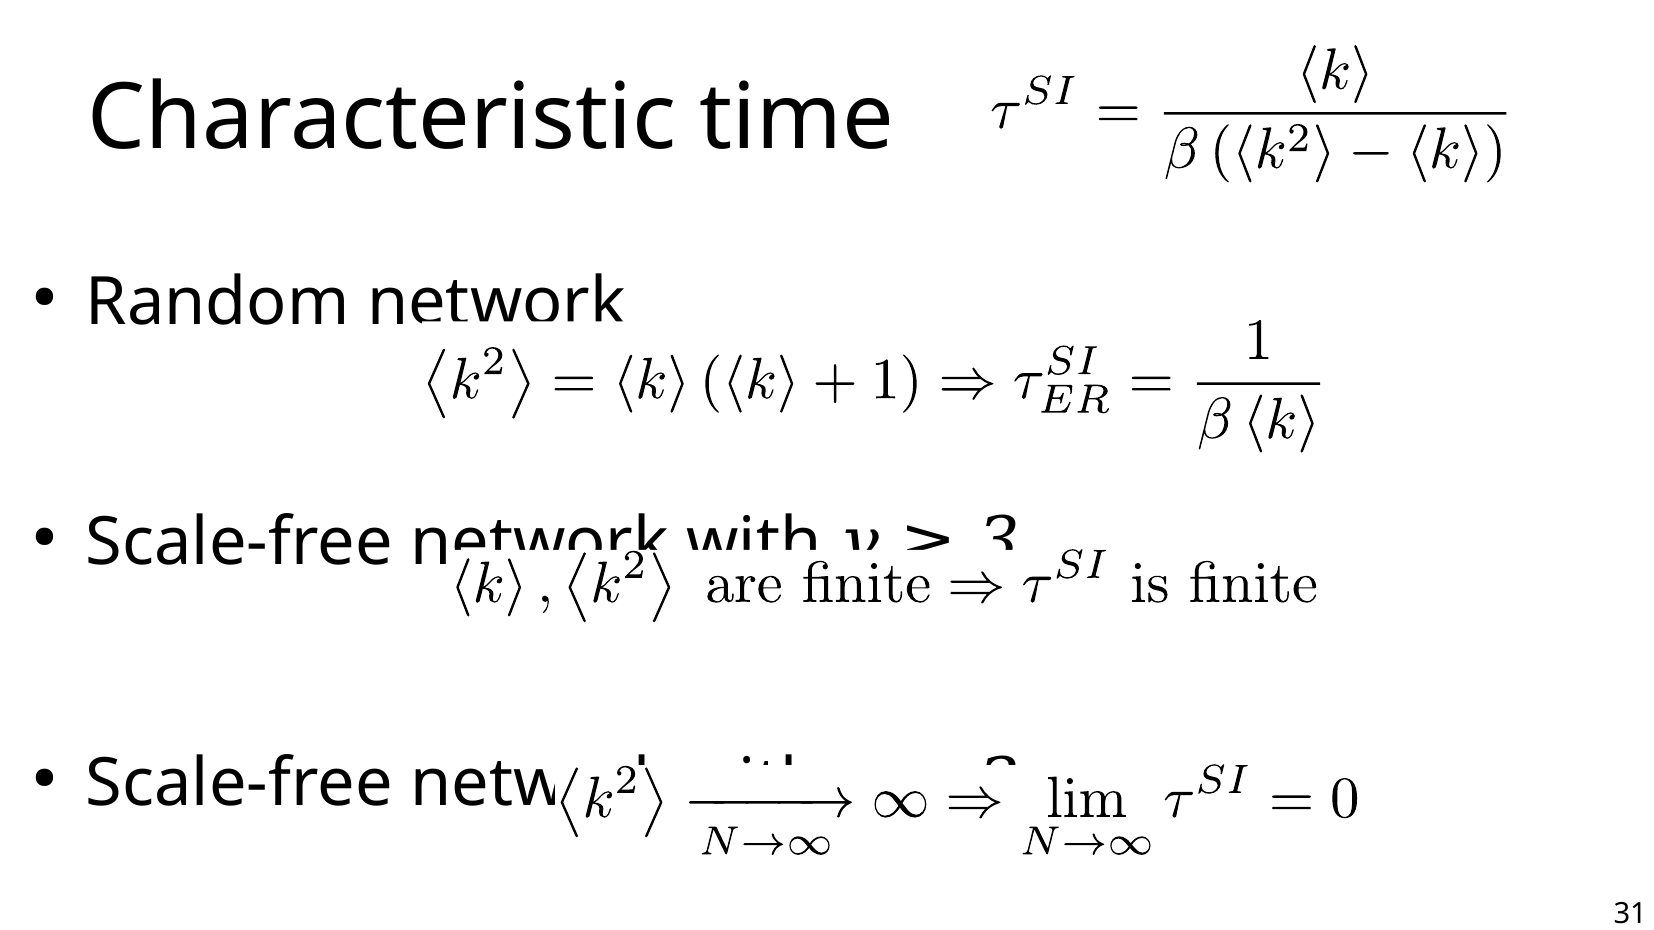

# Characteristic time
Random network
Scale-free network with γ ≥ 3
Scale-free network with γ < 3
31